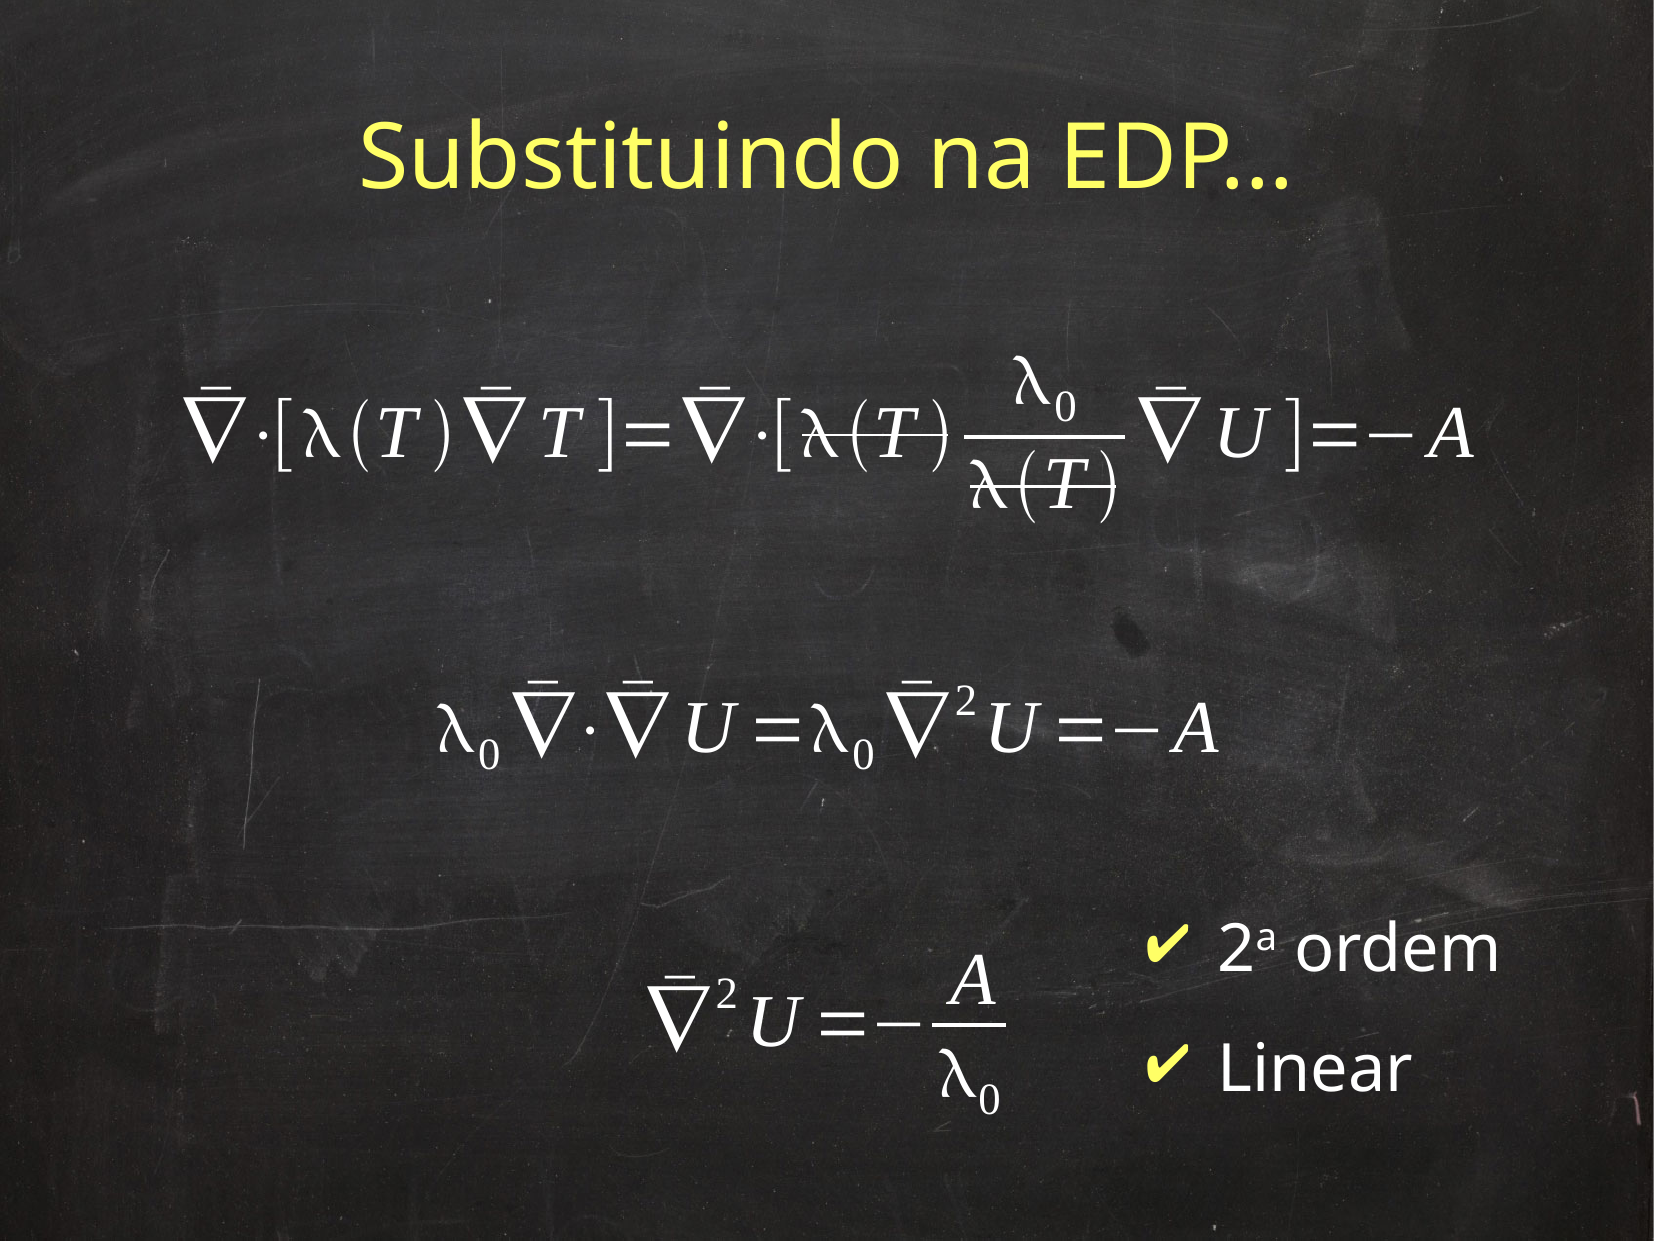

# Substituindo na EDP...
 2a ordem
 Linear